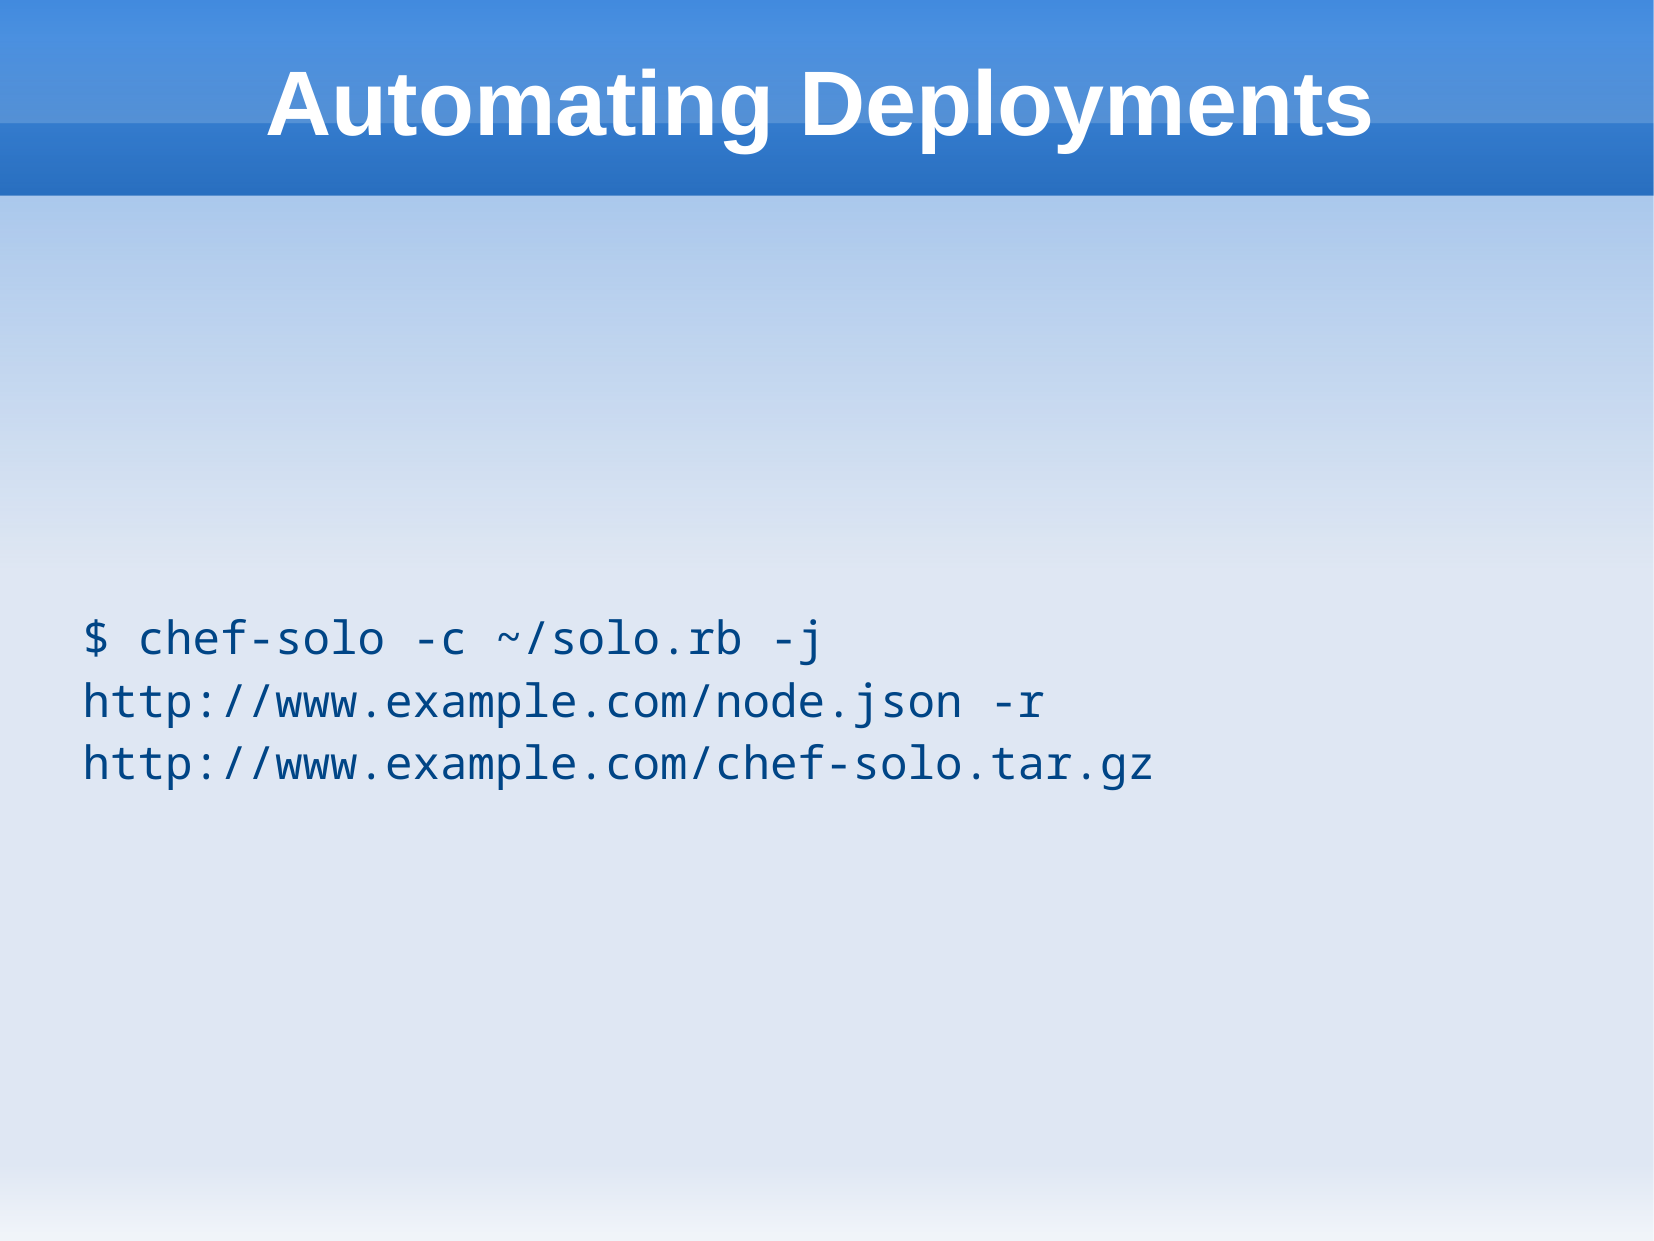

# Automating Deployments
$ chef-solo -c ~/solo.rb -j http://www.example.com/node.json -r http://www.example.com/chef-solo.tar.gz